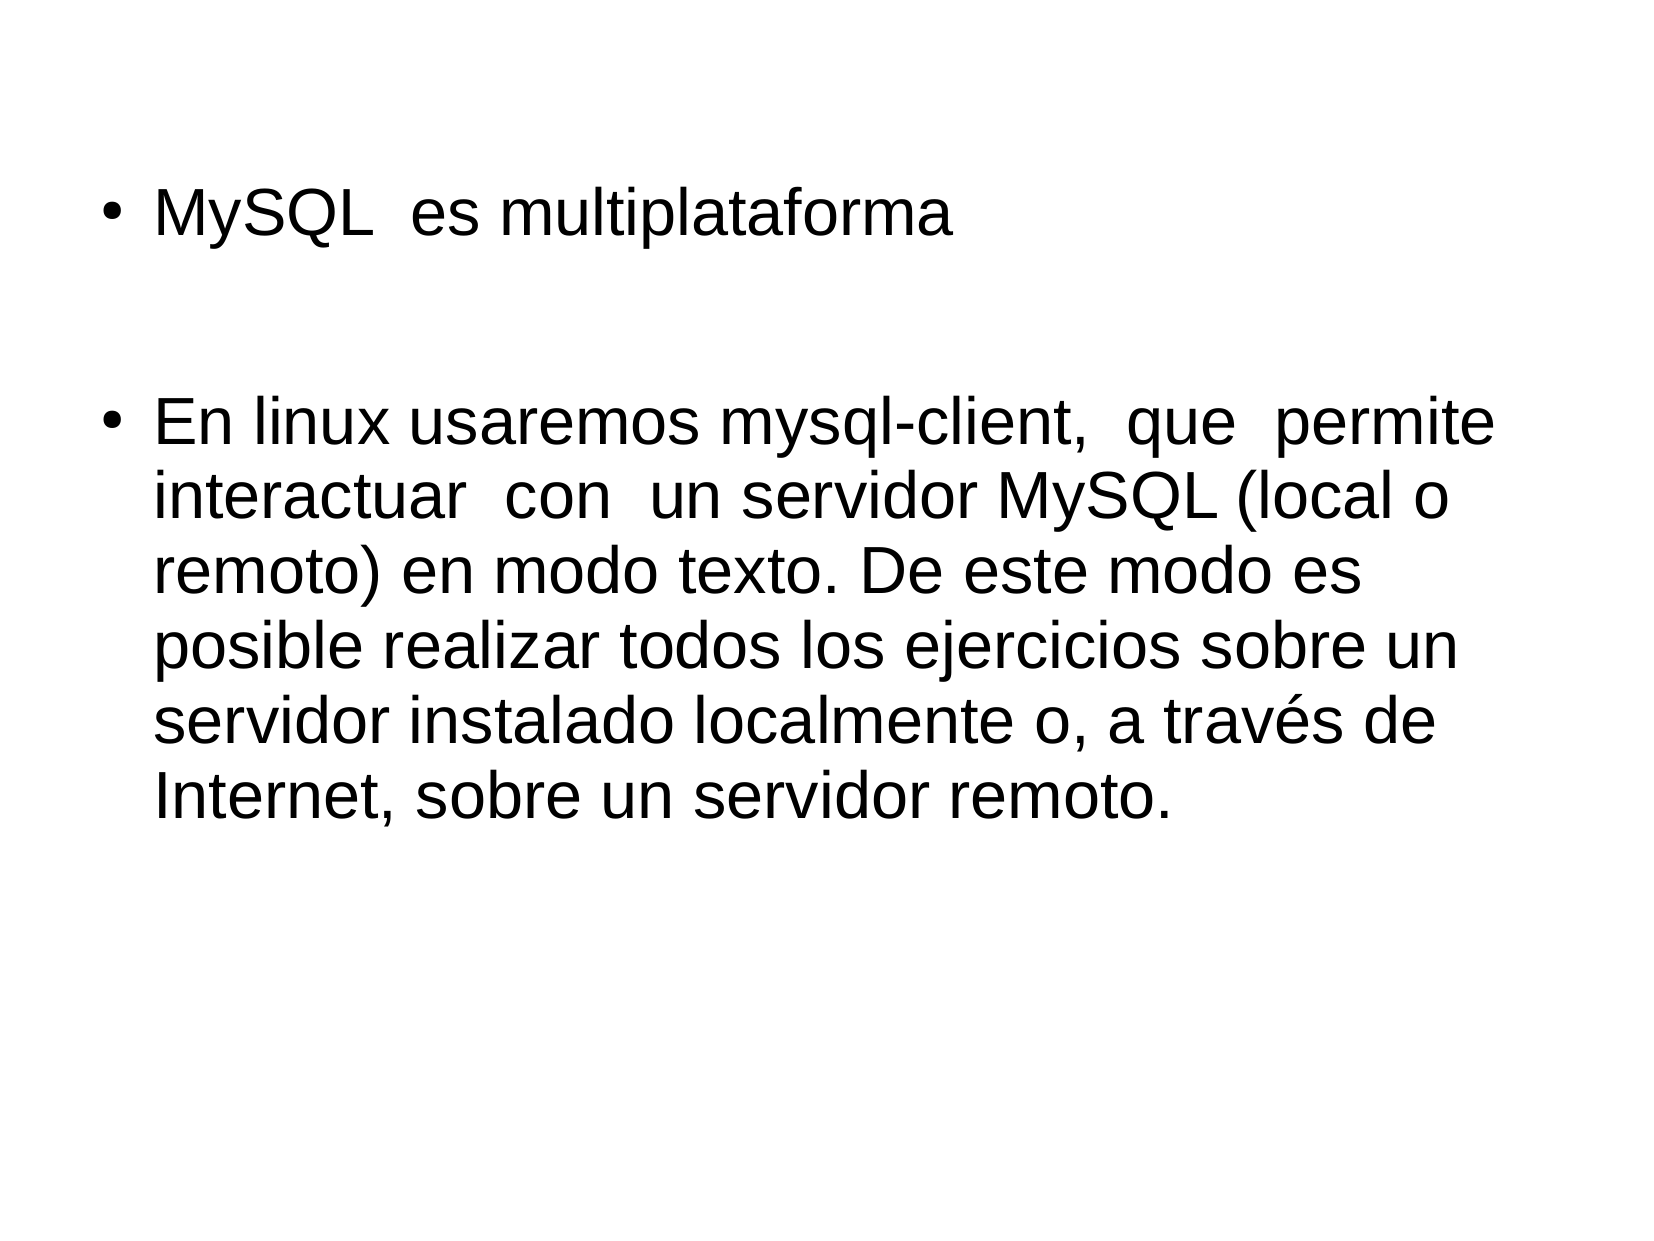

# MySQL es multiplataforma
En linux usaremos mysql-client, que permite interactuar con un servidor MySQL (local o remoto) en modo texto. De este modo es posible realizar todos los ejercicios sobre un servidor instalado localmente o, a través de Internet, sobre un servidor remoto.